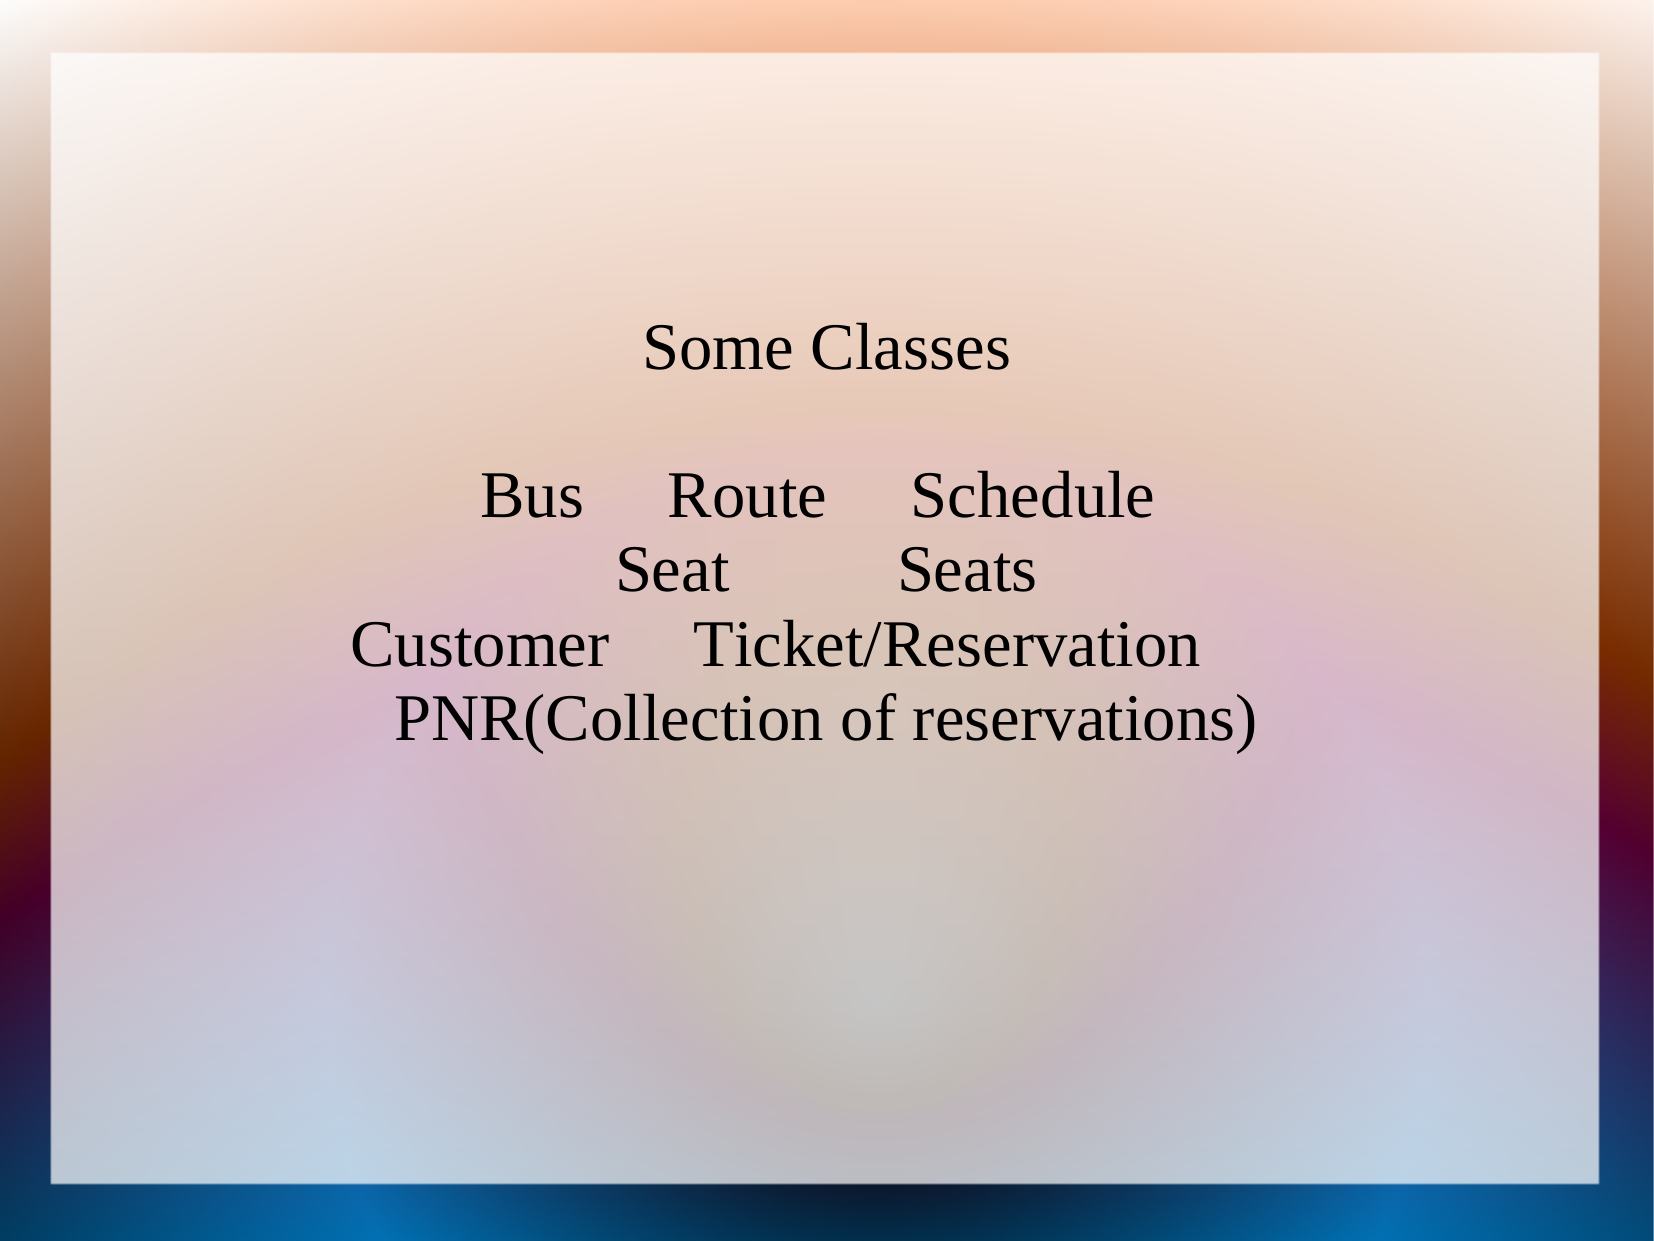

# Some Classes
Bus Route Schedule
Seat Seats
Customer Ticket/Reservation
PNR(Collection of reservations)